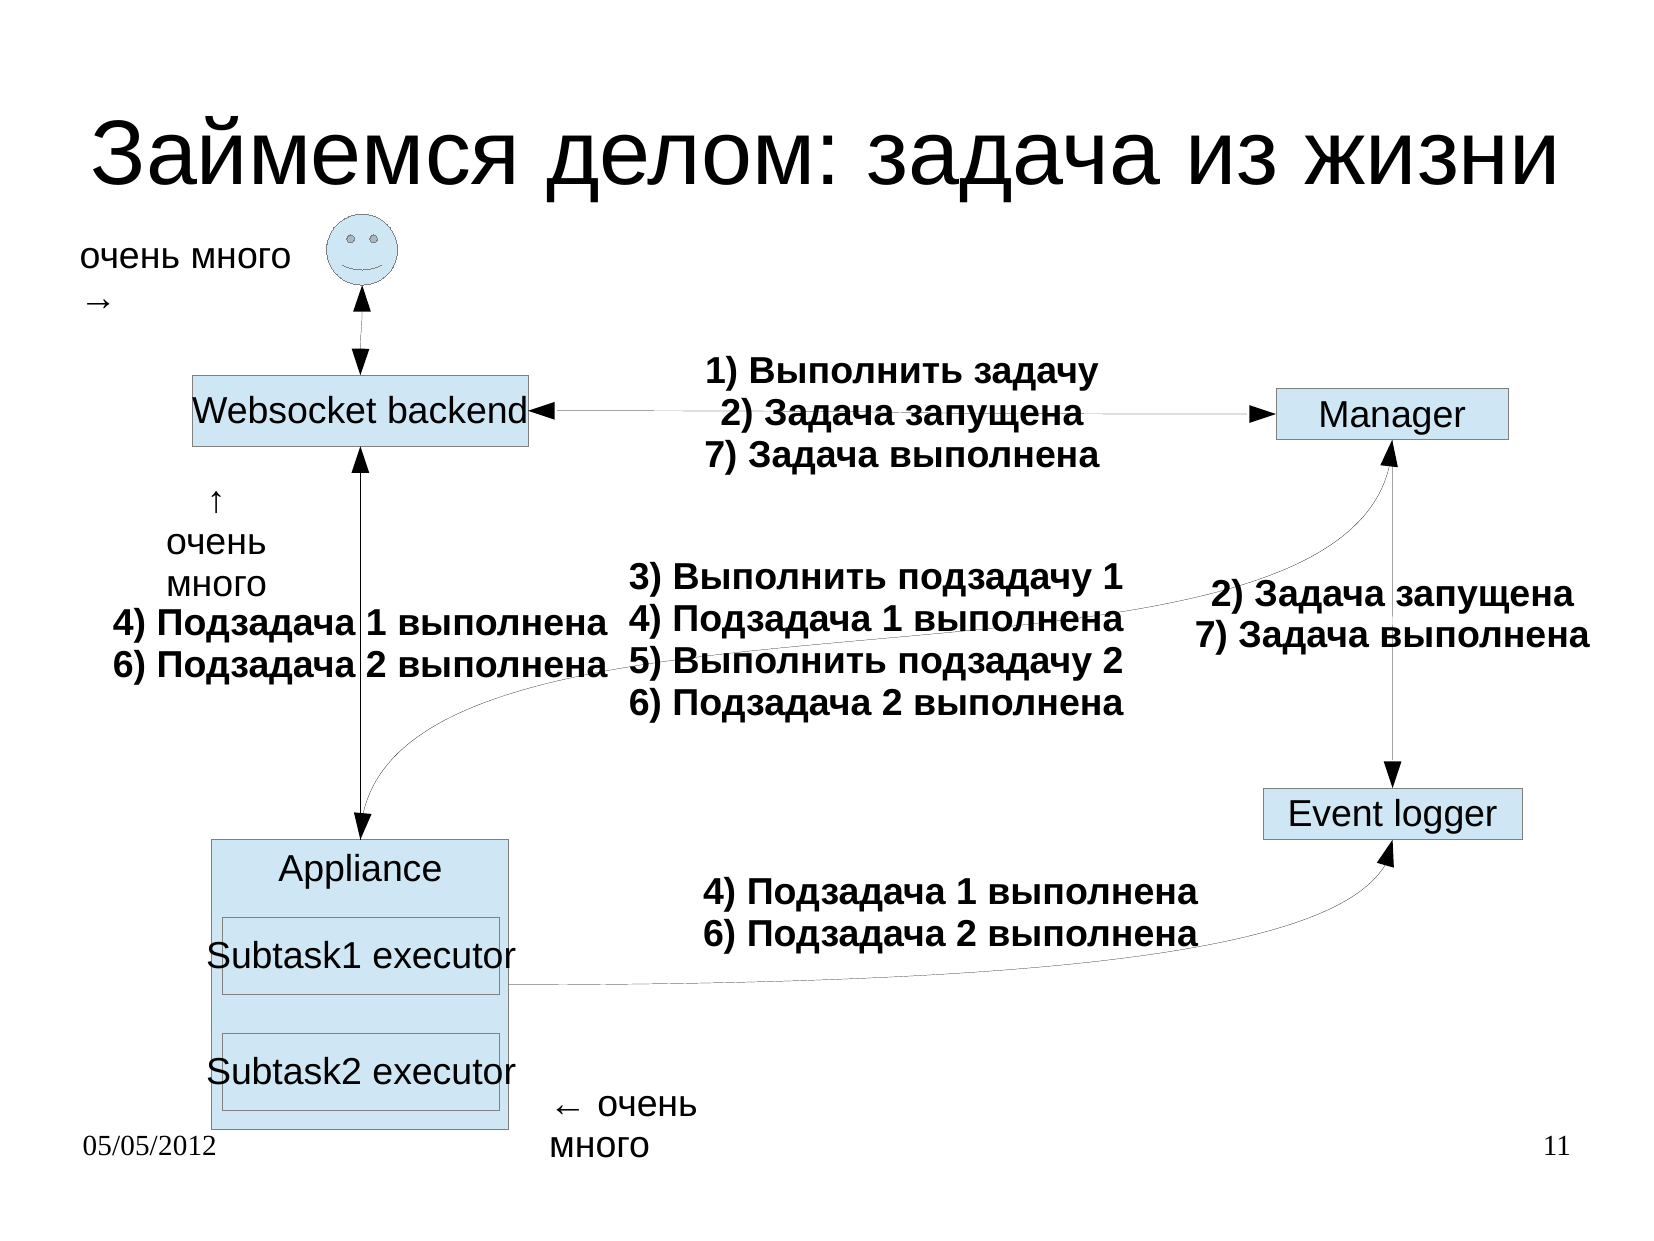

# Займемся делом: задача из жизни
очень много →
Websocket backend
Manager
↑
очень много
Event logger
Appliance
Subtask1 executor
Subtask2 executor
← очень много
05/05/2012
11